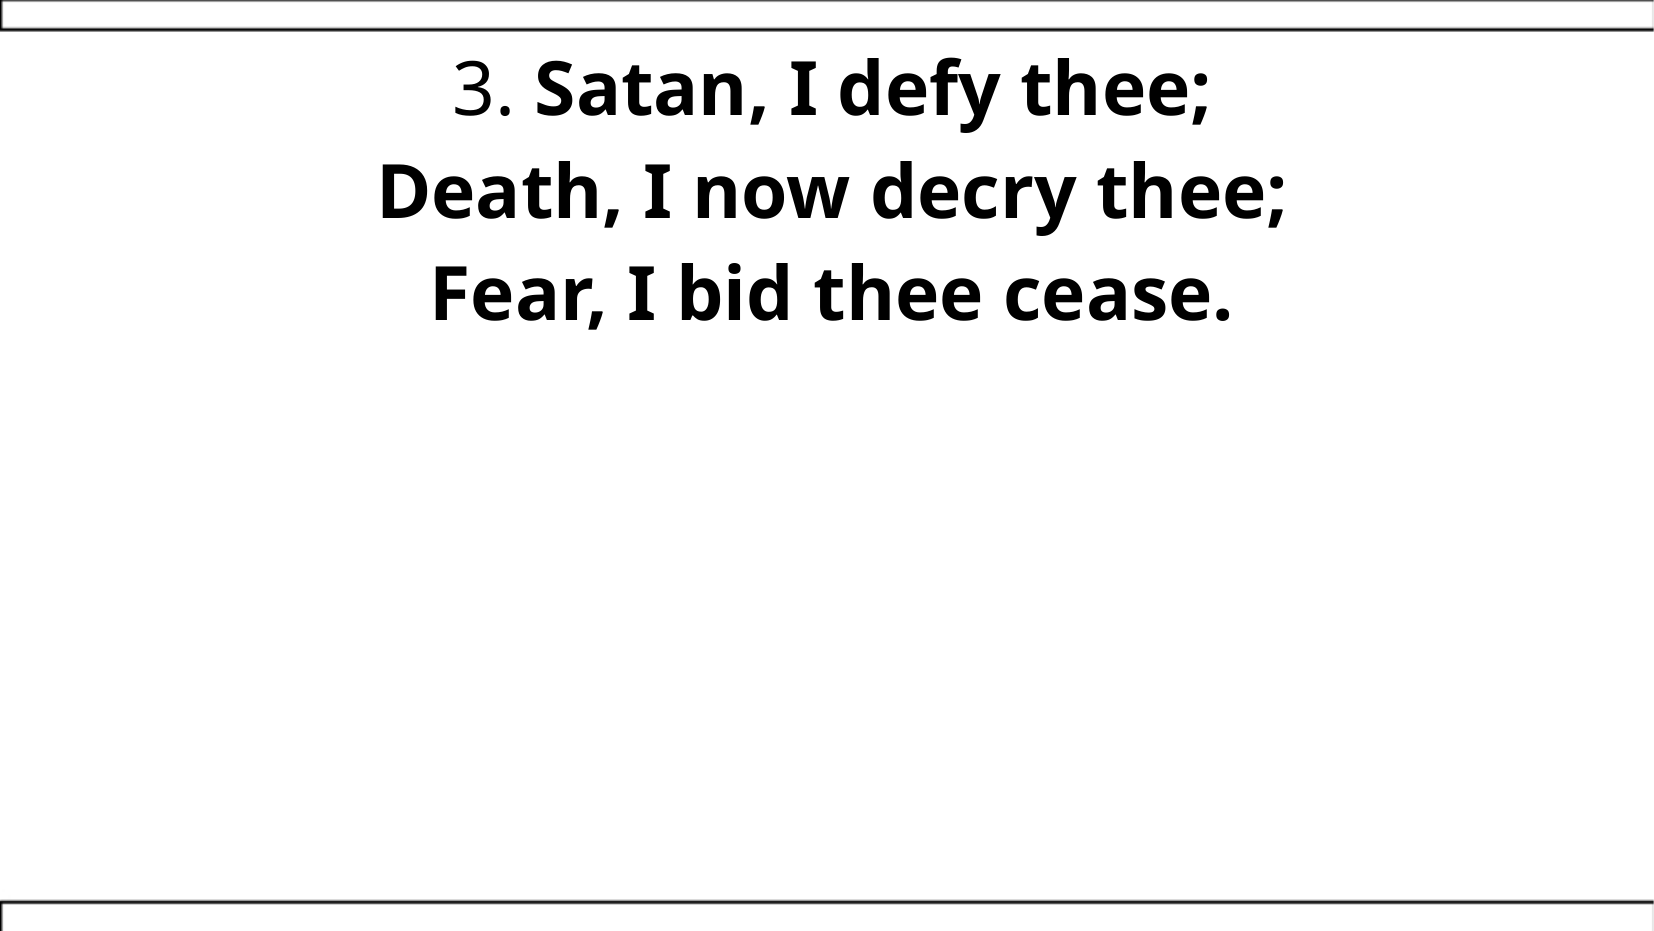

3. Satan, I defy thee;
Death, I now decry thee;
Fear, I bid thee cease.